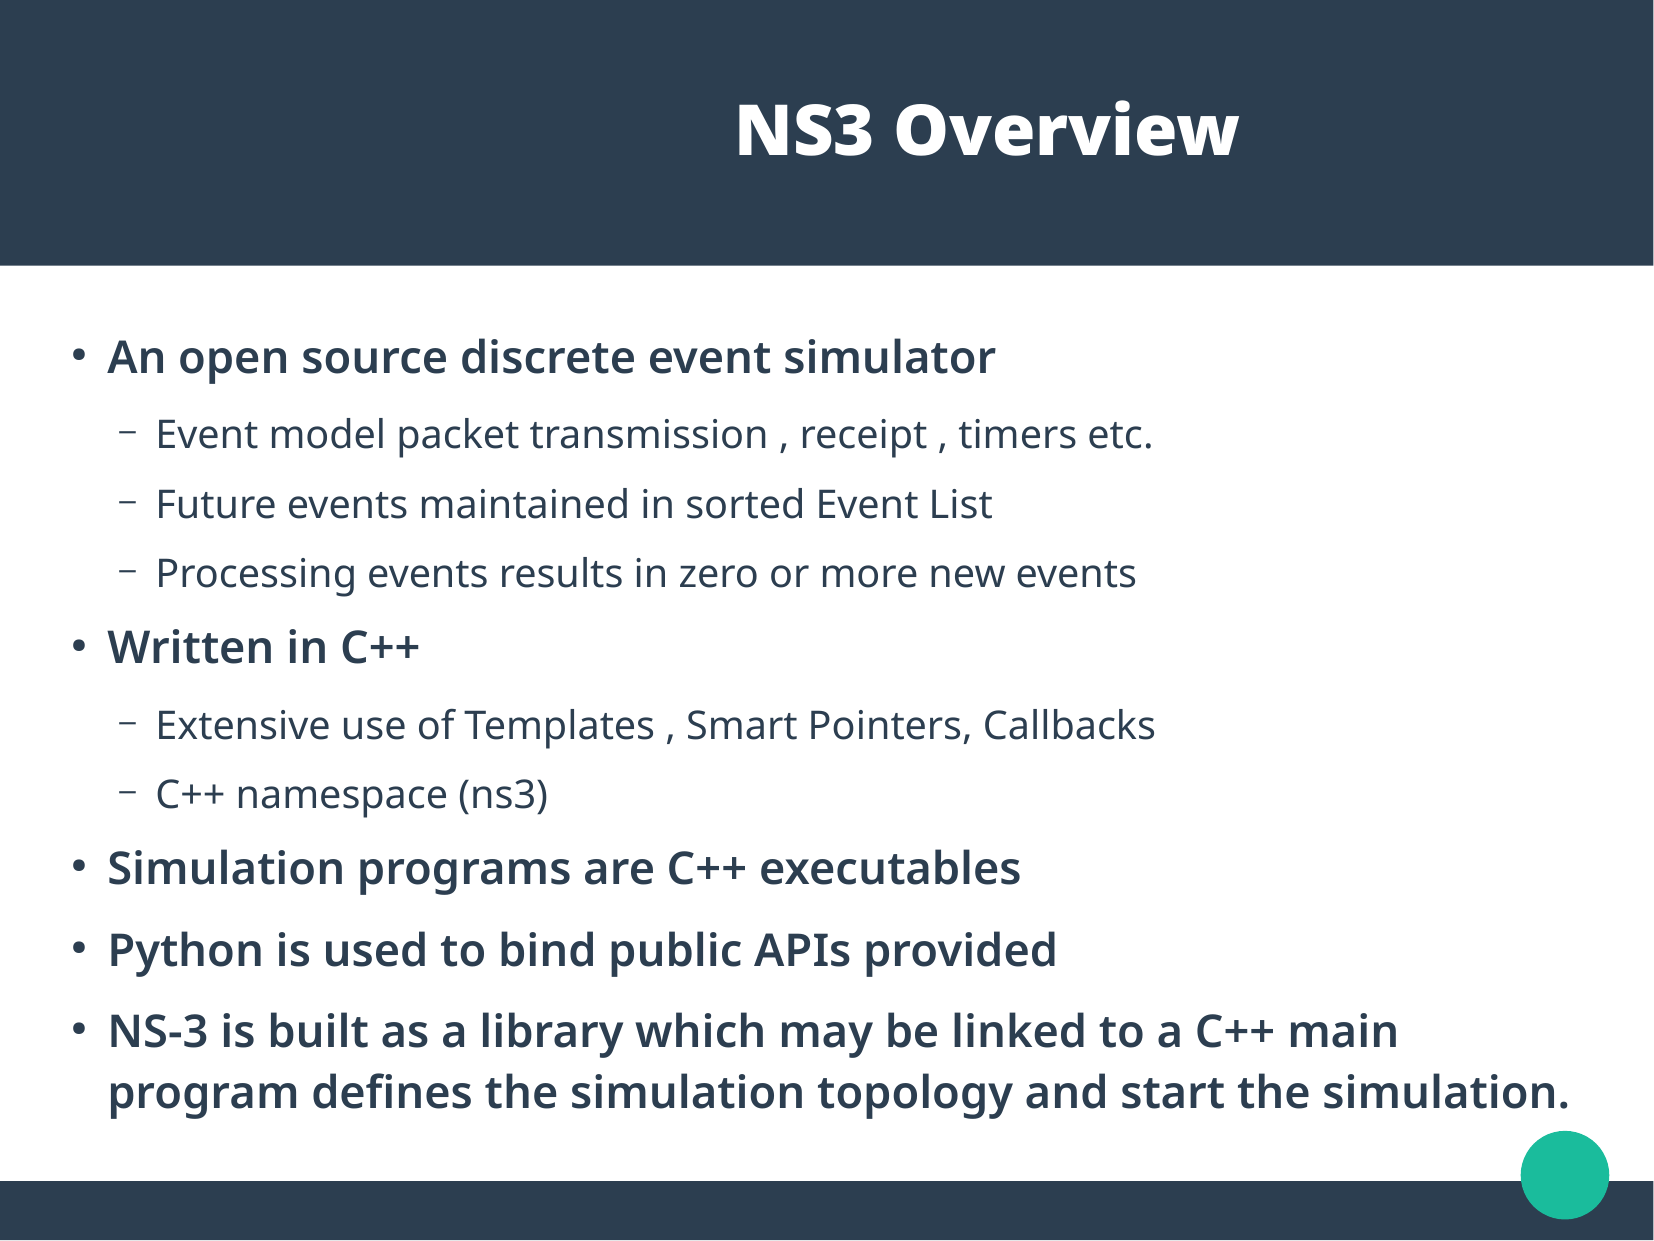

# NS3 Overview
An open source discrete event simulator
Event model packet transmission , receipt , timers etc.
Future events maintained in sorted Event List
Processing events results in zero or more new events
Written in C++
Extensive use of Templates , Smart Pointers, Callbacks
C++ namespace (ns3)
Simulation programs are C++ executables
Python is used to bind public APIs provided
NS-3 is built as a library which may be linked to a C++ main program defines the simulation topology and start the simulation.